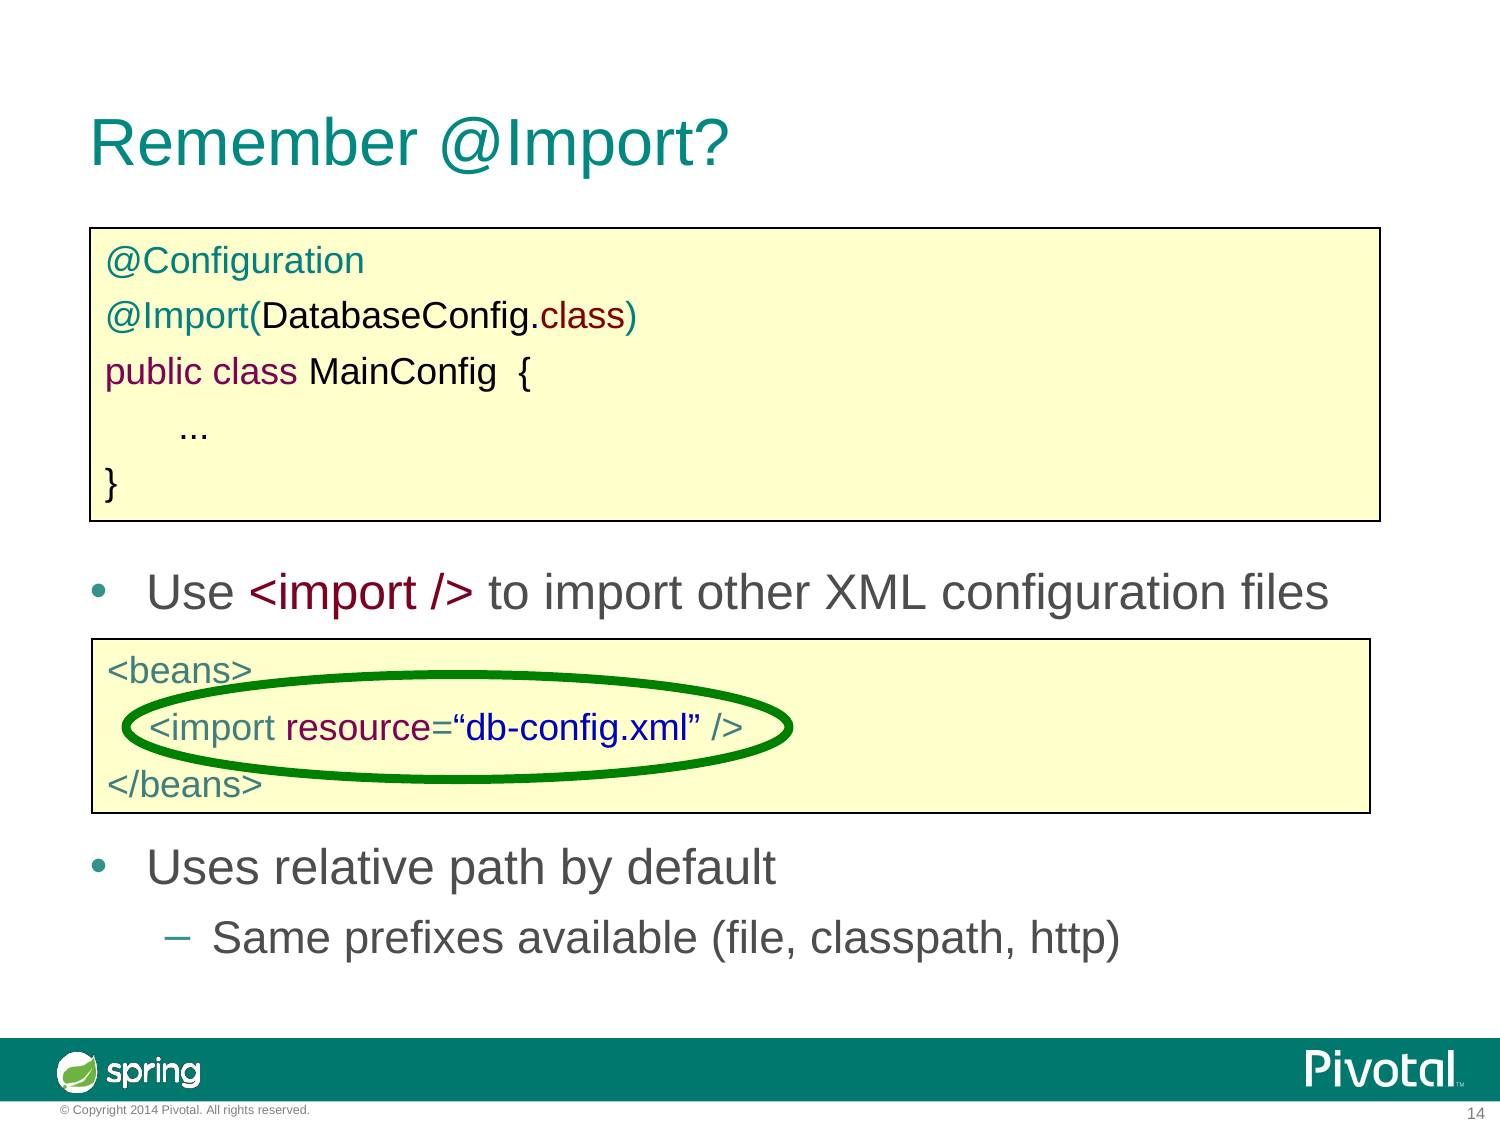

# Remember @Import?
@Configuration
@Import(DatabaseConfig.class)
public class MainConfig {
 ...
}
Use <import /> to import other XML configuration files
Uses relative path by default
Same prefixes available (file, classpath, http)
<beans>
 <import resource=“db-config.xml” />
</beans>